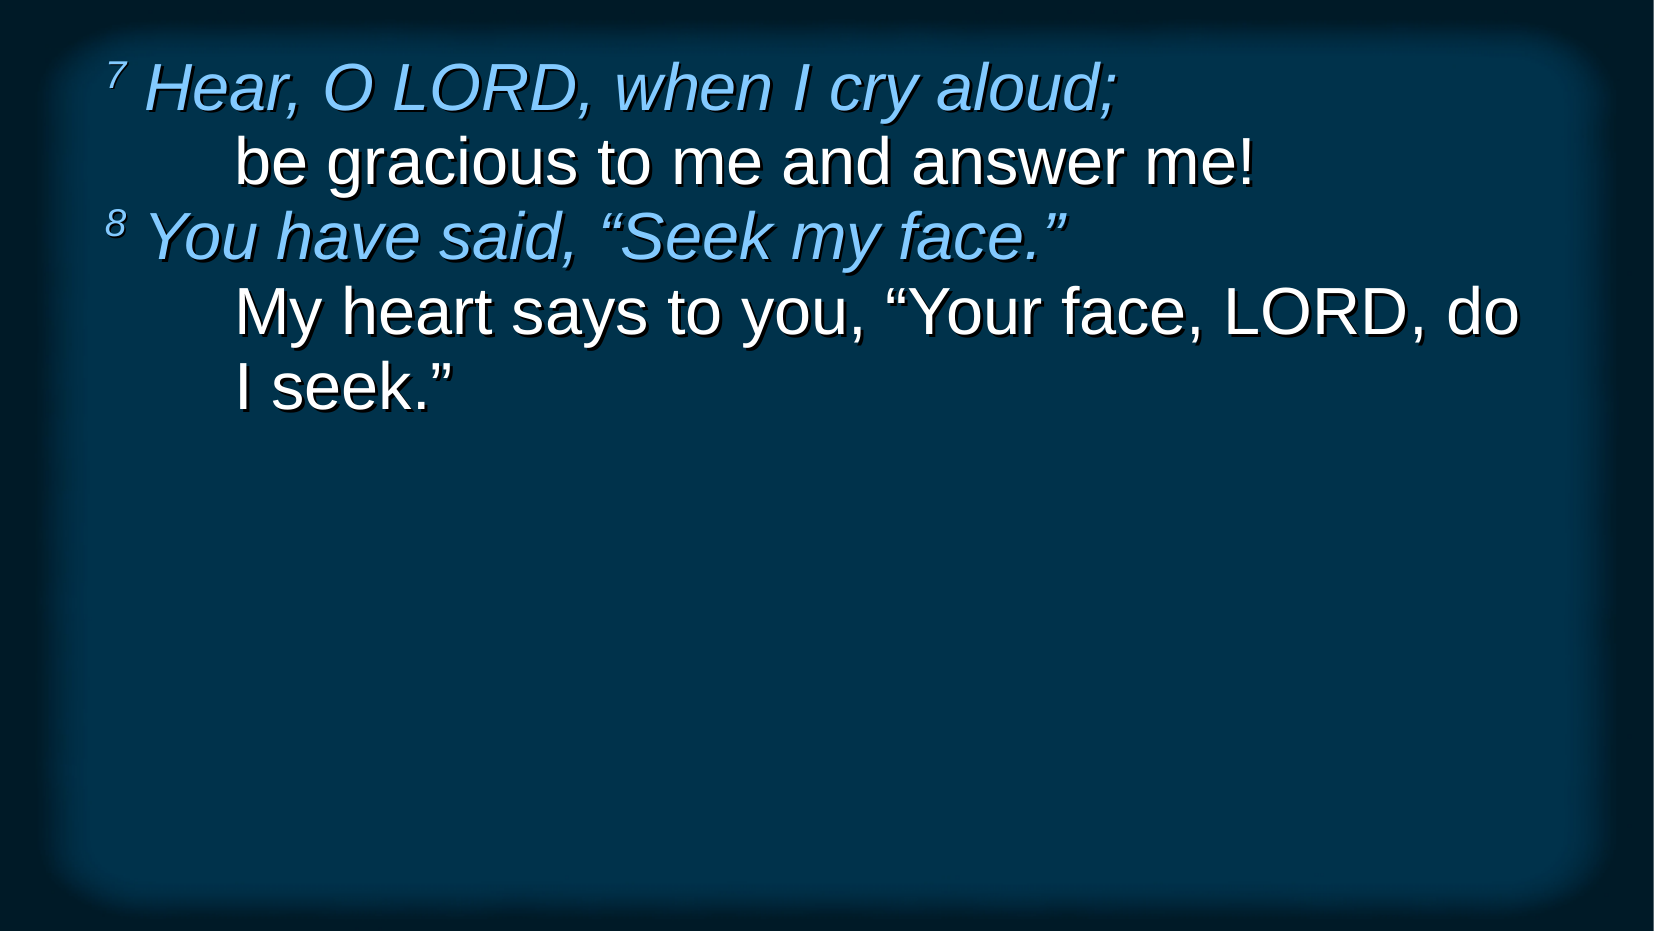

7 Hear, O LORD, when I cry aloud;
 be gracious to me and answer me!
8 You have said, “Seek my face.”
 My heart says to you, “Your face, LORD, do
 I seek.”